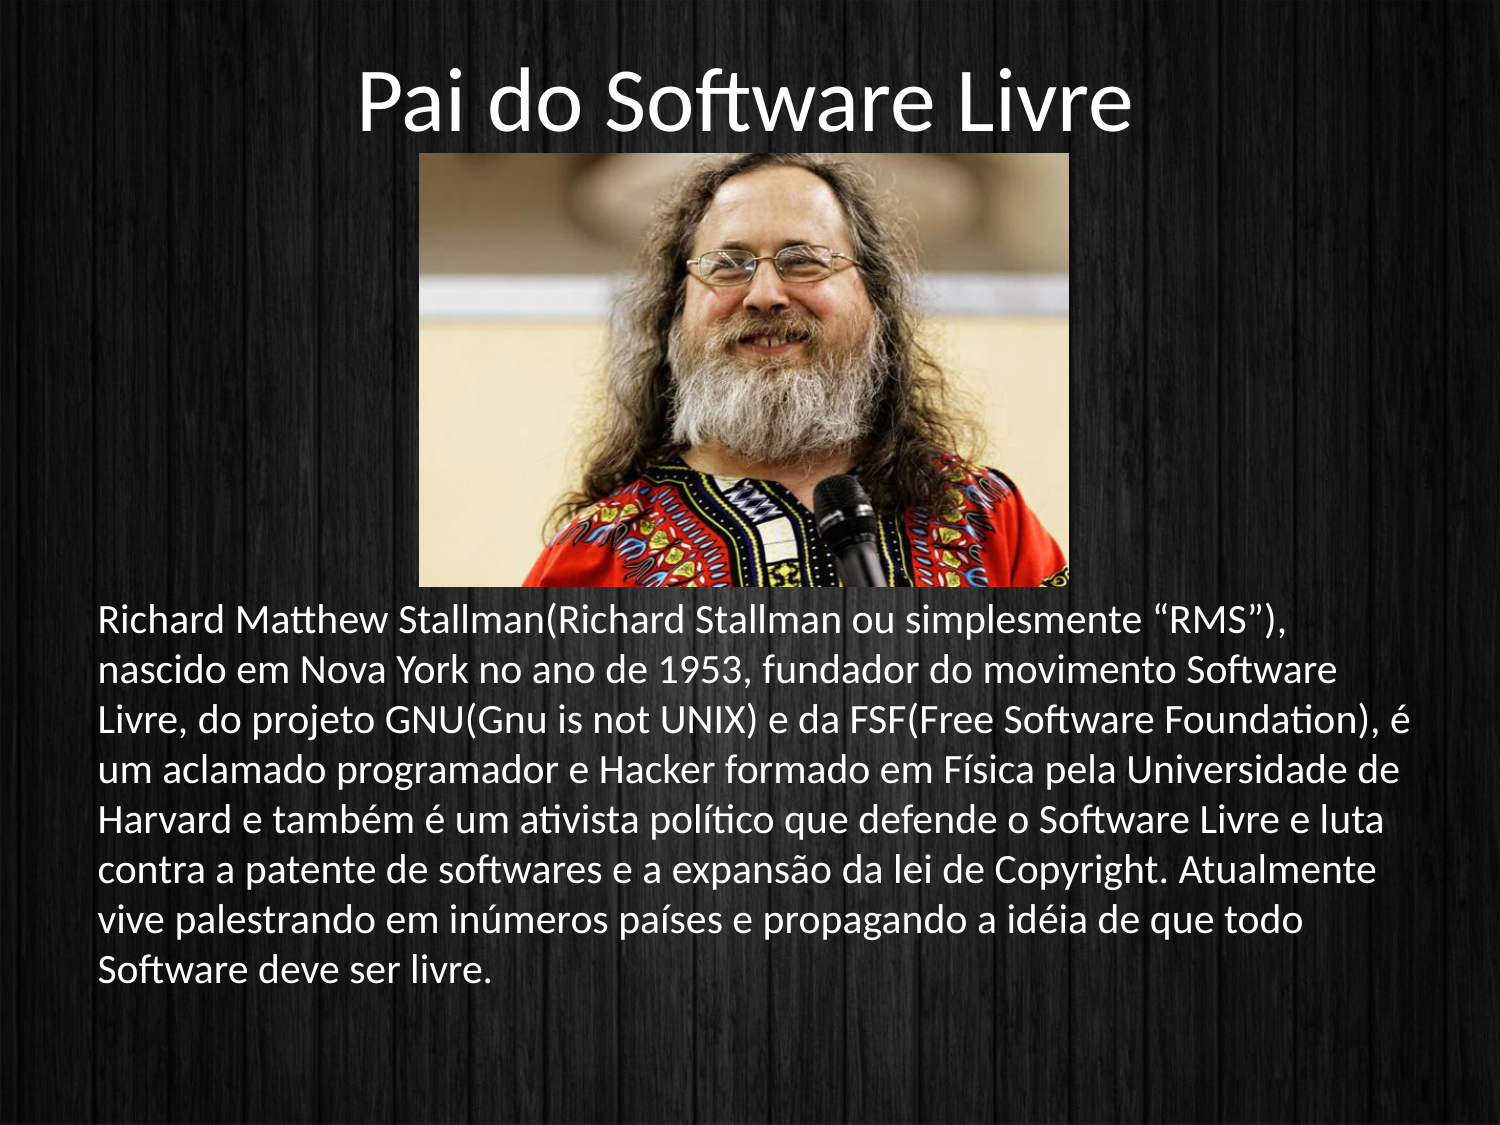

# Pai do Software Livre
Richard Matthew Stallman(Richard Stallman ou simplesmente “RMS”), nascido em Nova York no ano de 1953, fundador do movimento Software Livre, do projeto GNU(Gnu is not UNIX) e da FSF(Free Software Foundation), é um aclamado programador e Hacker formado em Física pela Universidade de Harvard e também é um ativista político que defende o Software Livre e luta contra a patente de softwares e a expansão da lei de Copyright. Atualmente vive palestrando em inúmeros países e propagando a idéia de que todo Software deve ser livre.